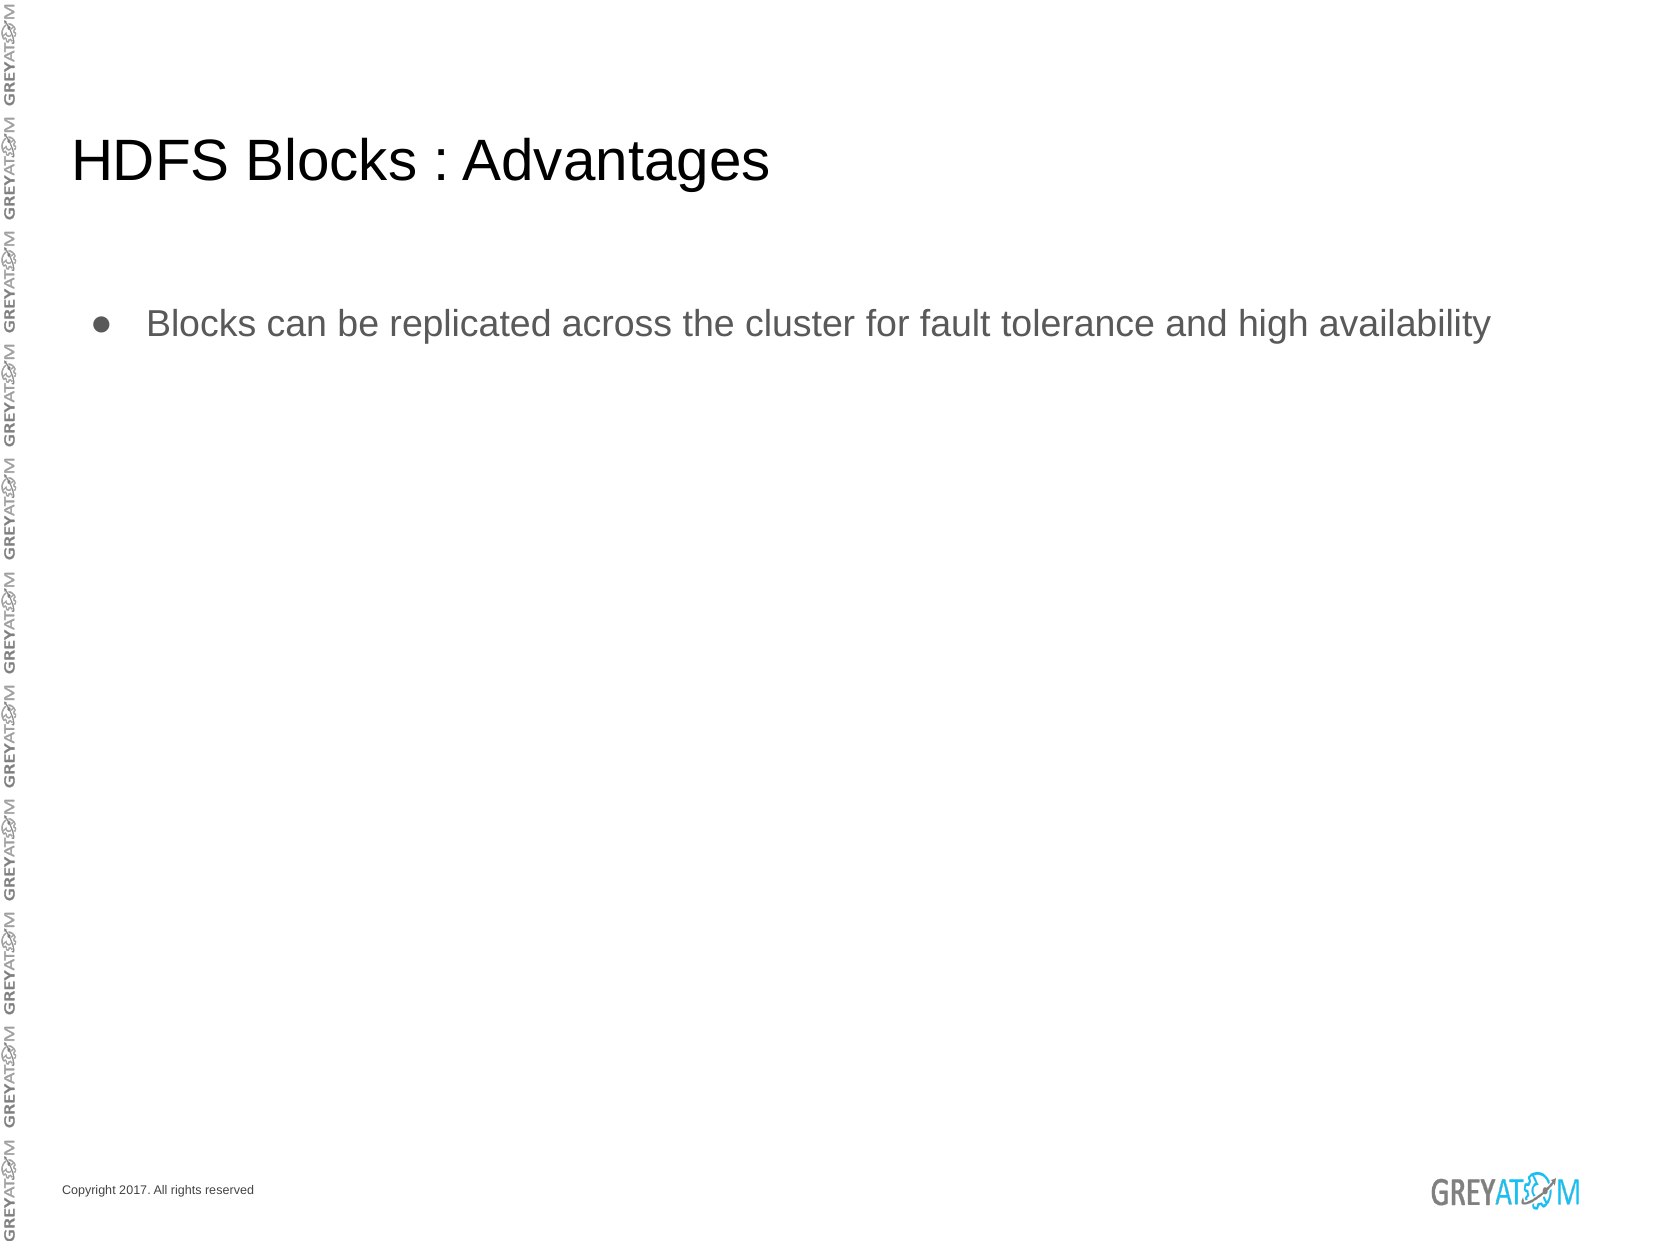

HDFS Blocks : Advantages
Blocks can be replicated across the cluster for fault tolerance and high availability